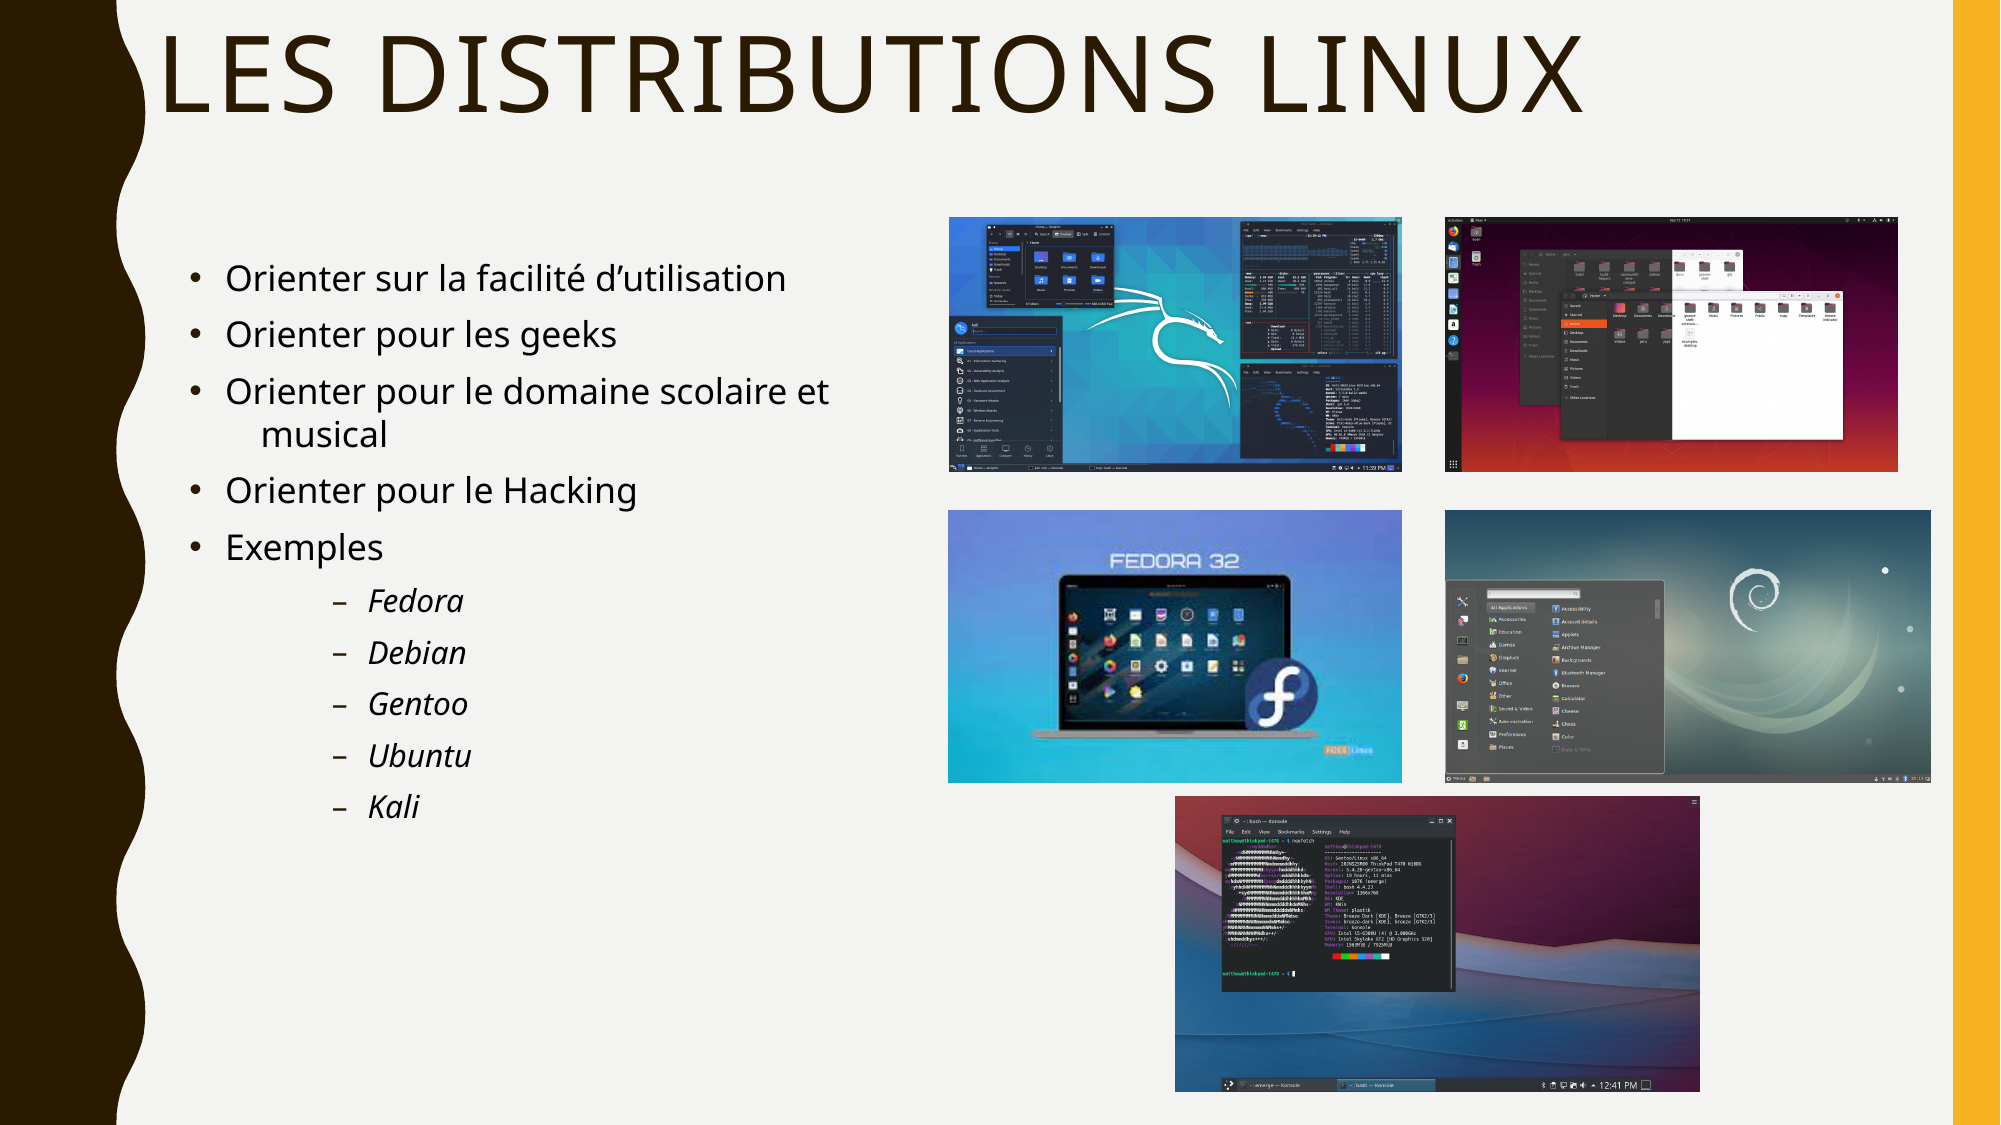

# Les distributions Linux
Orienter sur la facilité d’utilisation
Orienter pour les geeks
Orienter pour le domaine scolaire et musical
Orienter pour le Hacking
Exemples
Fedora
Debian
Gentoo
Ubuntu
Kali